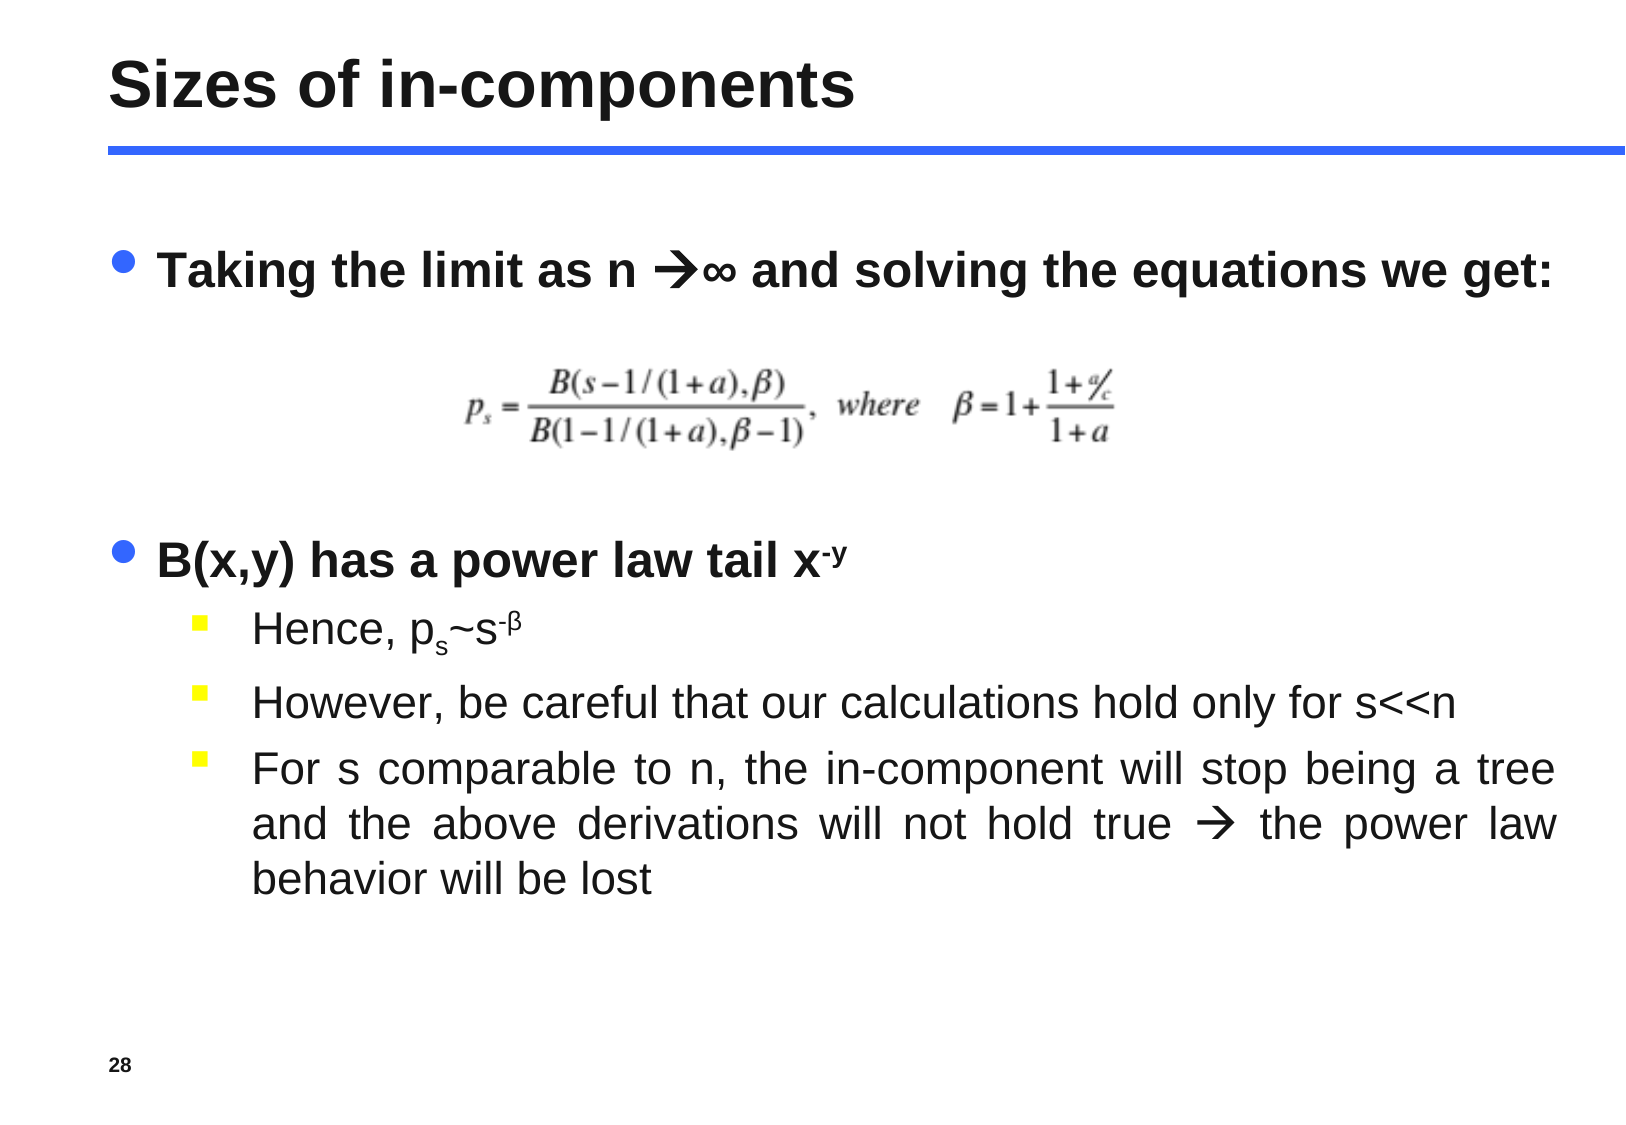

# Sizes of in-components
Taking the limit as n ∞ and solving the equations we get:
B(x,y) has a power law tail x-y
Hence, ps~s-β
However, be careful that our calculations hold only for s<<n
For s comparable to n, the in-component will stop being a tree and the above derivations will not hold true  the power law behavior will be lost